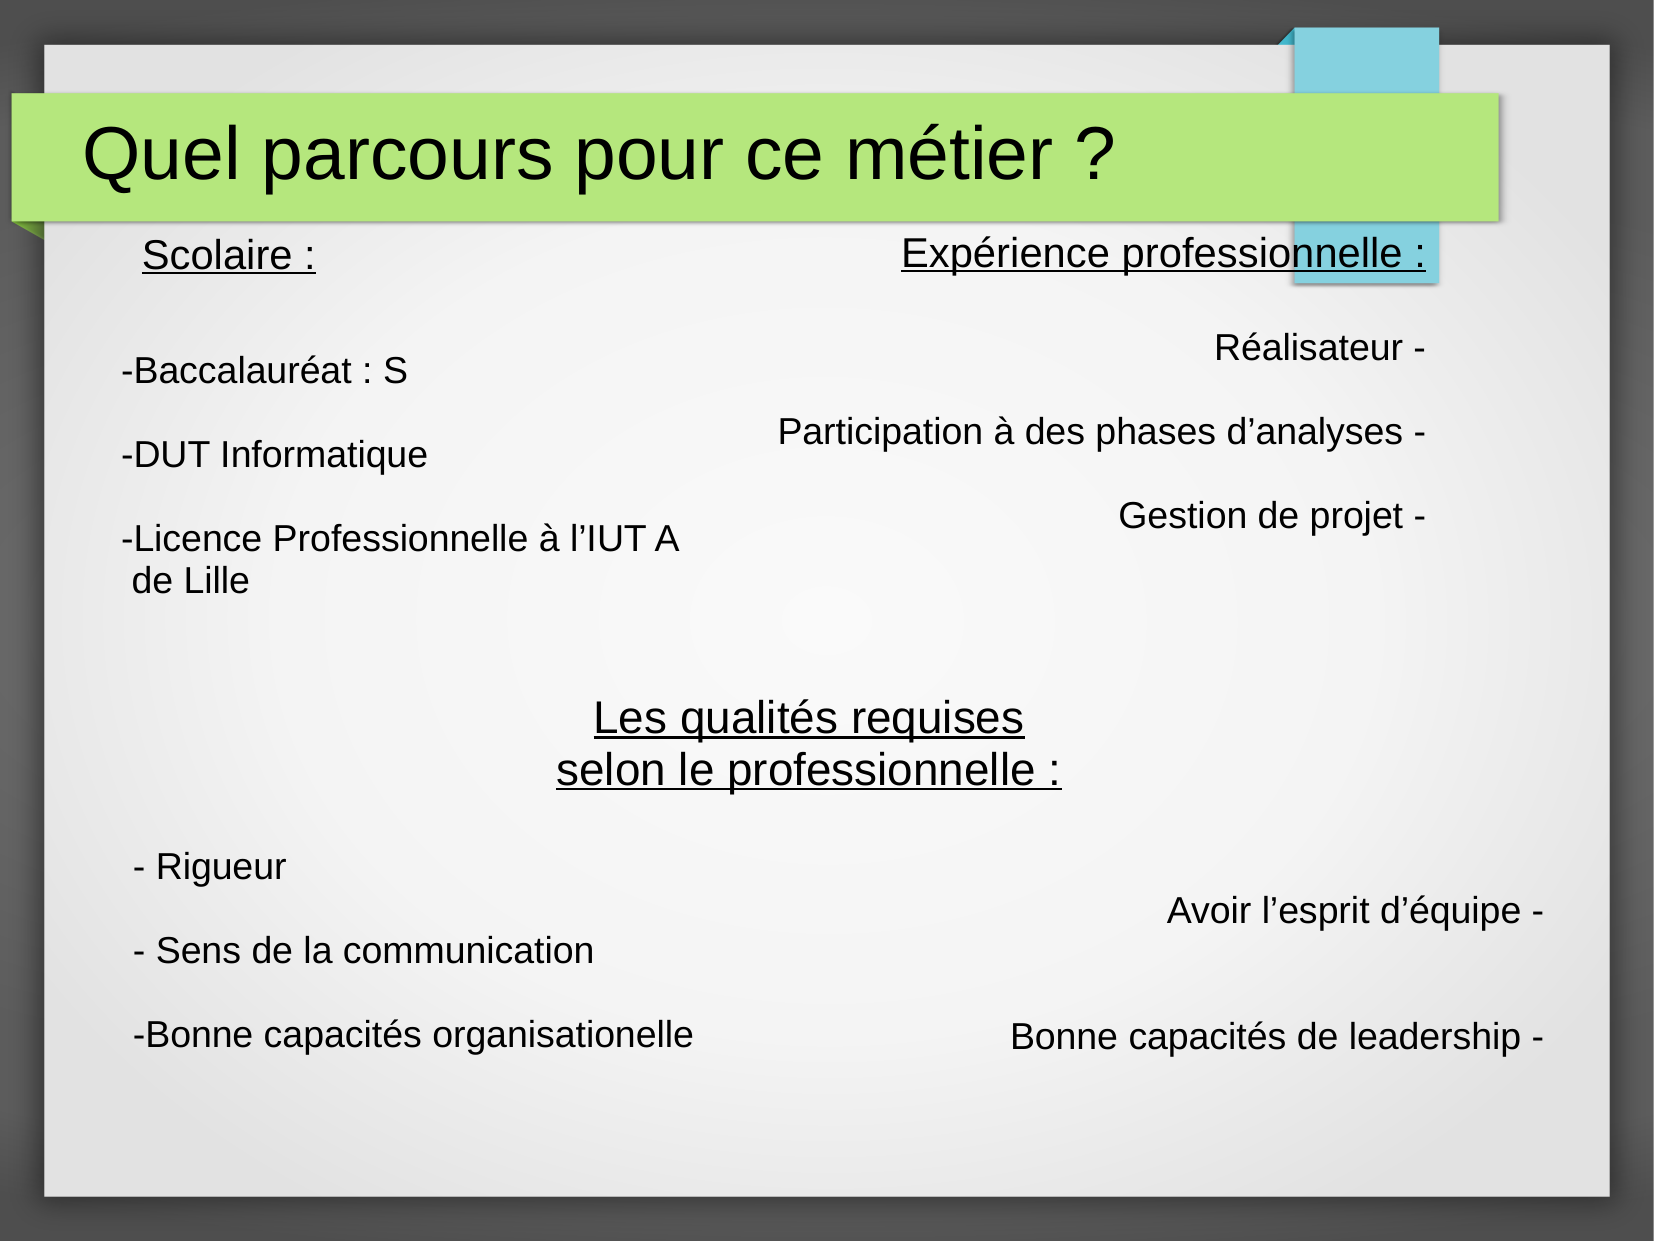

# Quel parcours pour ce métier ?
Expérience professionnelle :
Scolaire :
Réalisateur -
Participation à des phases d’analyses -
Gestion de projet -
-Baccalauréat : S
-DUT Informatique
-Licence Professionnelle à l’IUT A
 de Lille
Les qualités requises selon le professionnelle :
- Rigueur
- Sens de la communication
-Bonne capacités organisationelle
Avoir l’esprit d’équipe -
Bonne capacités de leadership -